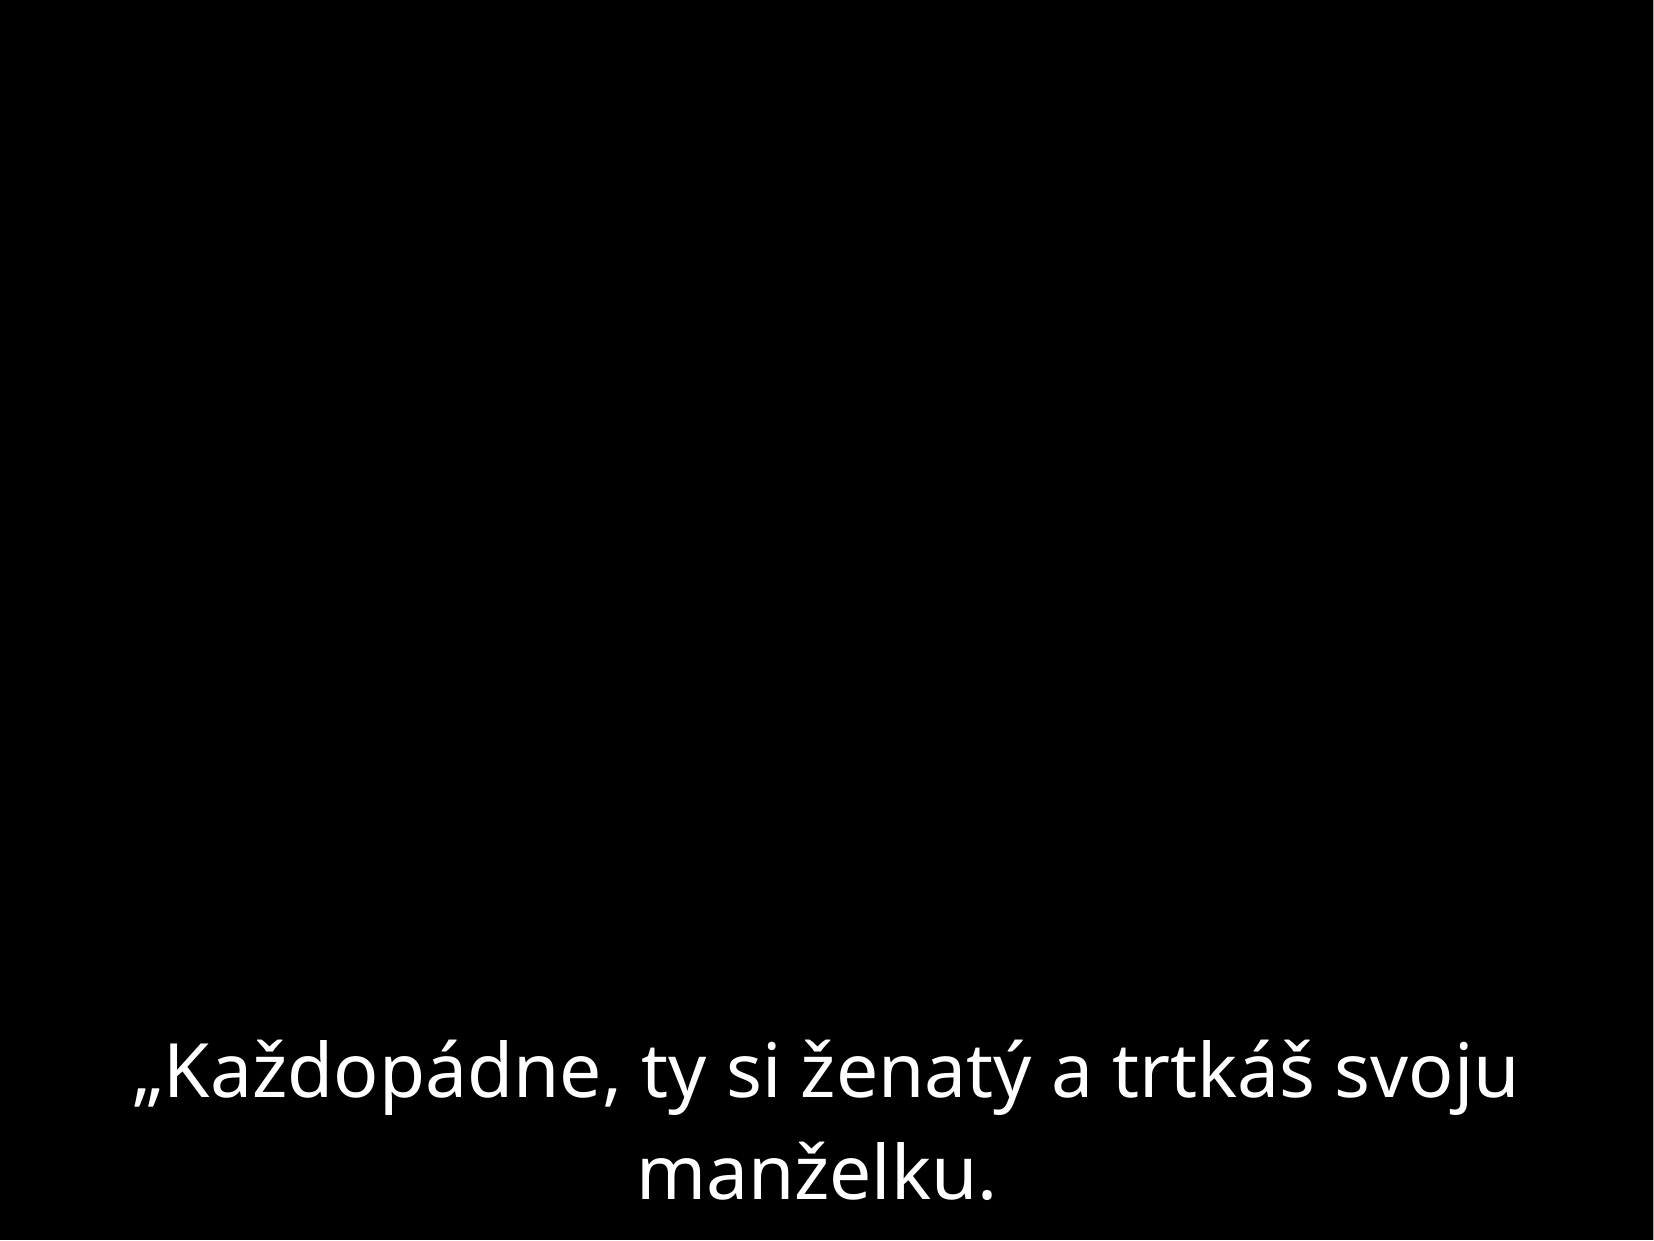

# „Každopádne, ty si ženatý a trtkáš svoju manželku.